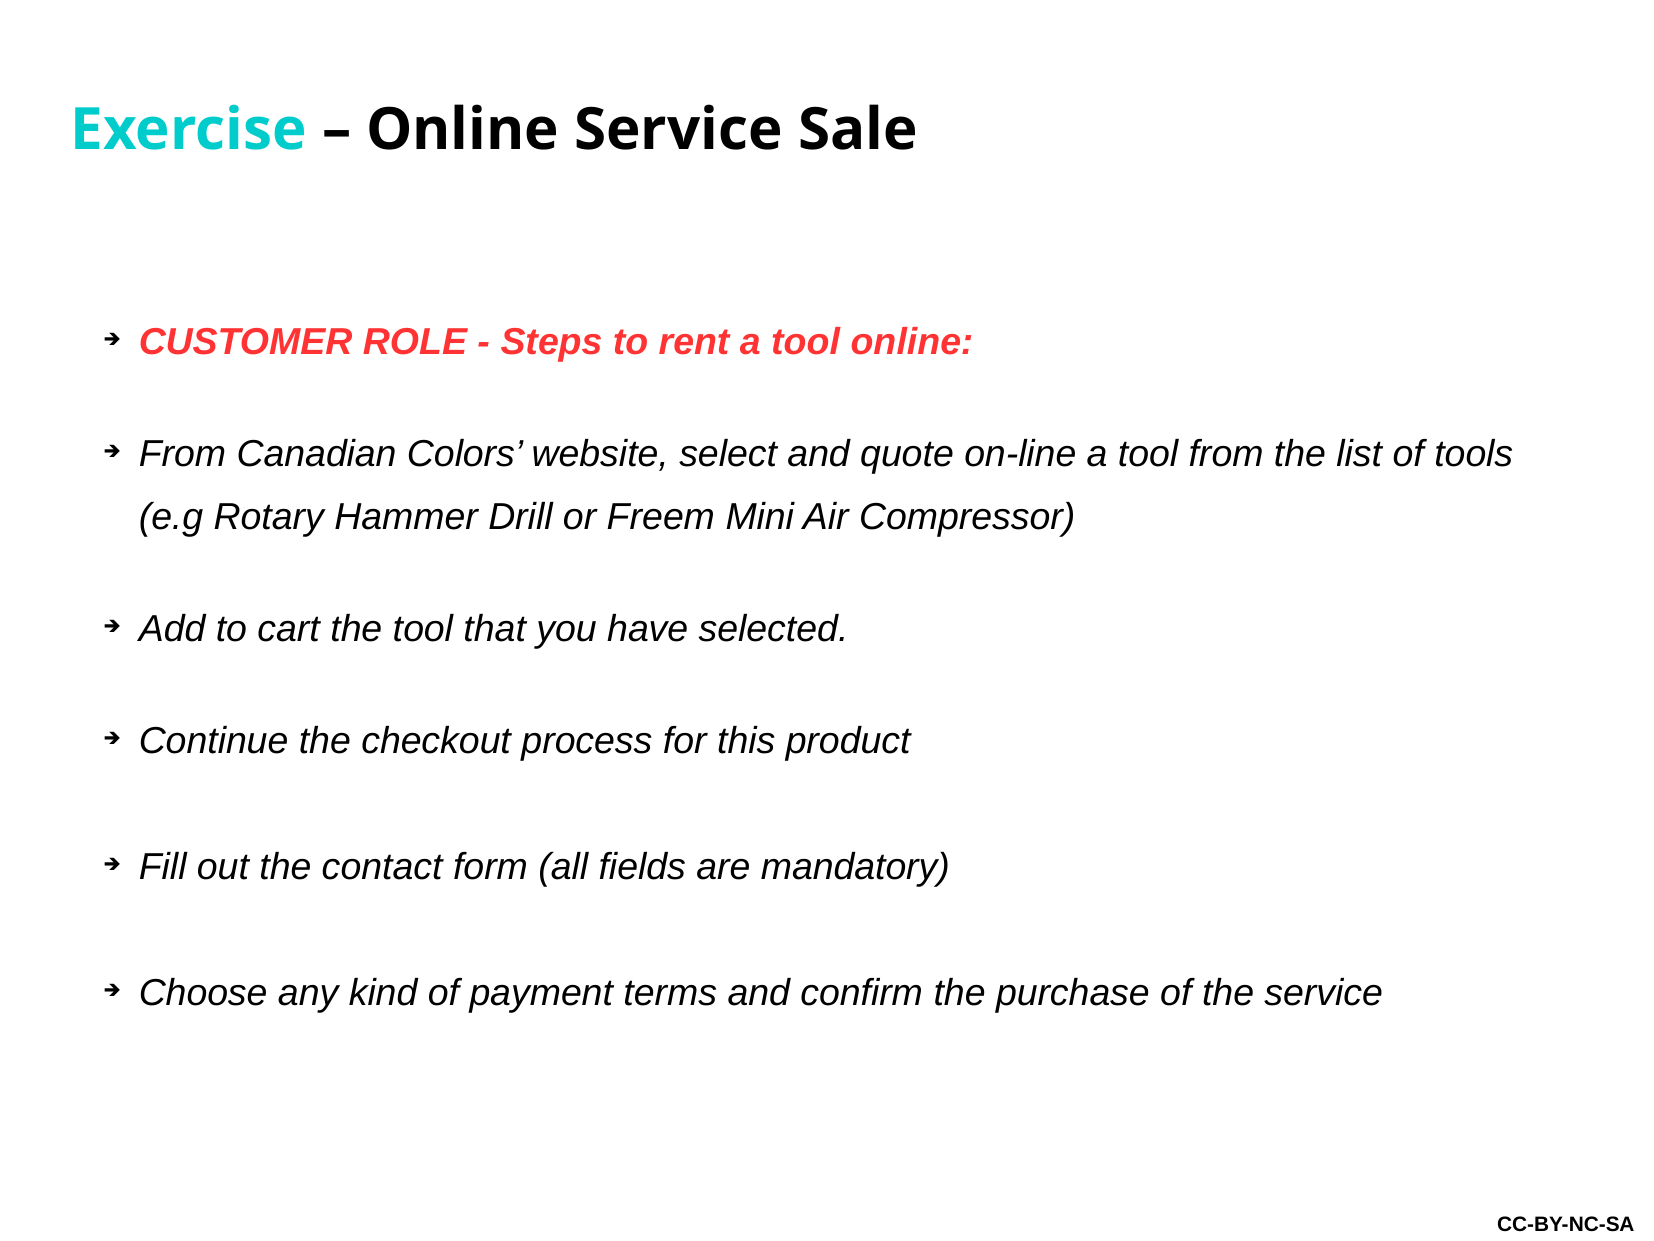

# Exercise – Online Service Sale
CUSTOMER ROLE - Steps to rent a tool online:
From Canadian Colors’ website, select and quote on-line a tool from the list of tools (e.g Rotary Hammer Drill or Freem Mini Air Compressor)
Add to cart the tool that you have selected.
Continue the checkout process for this product
Fill out the contact form (all fields are mandatory)
Choose any kind of payment terms and confirm the purchase of the service
CC-BY-NC-SA